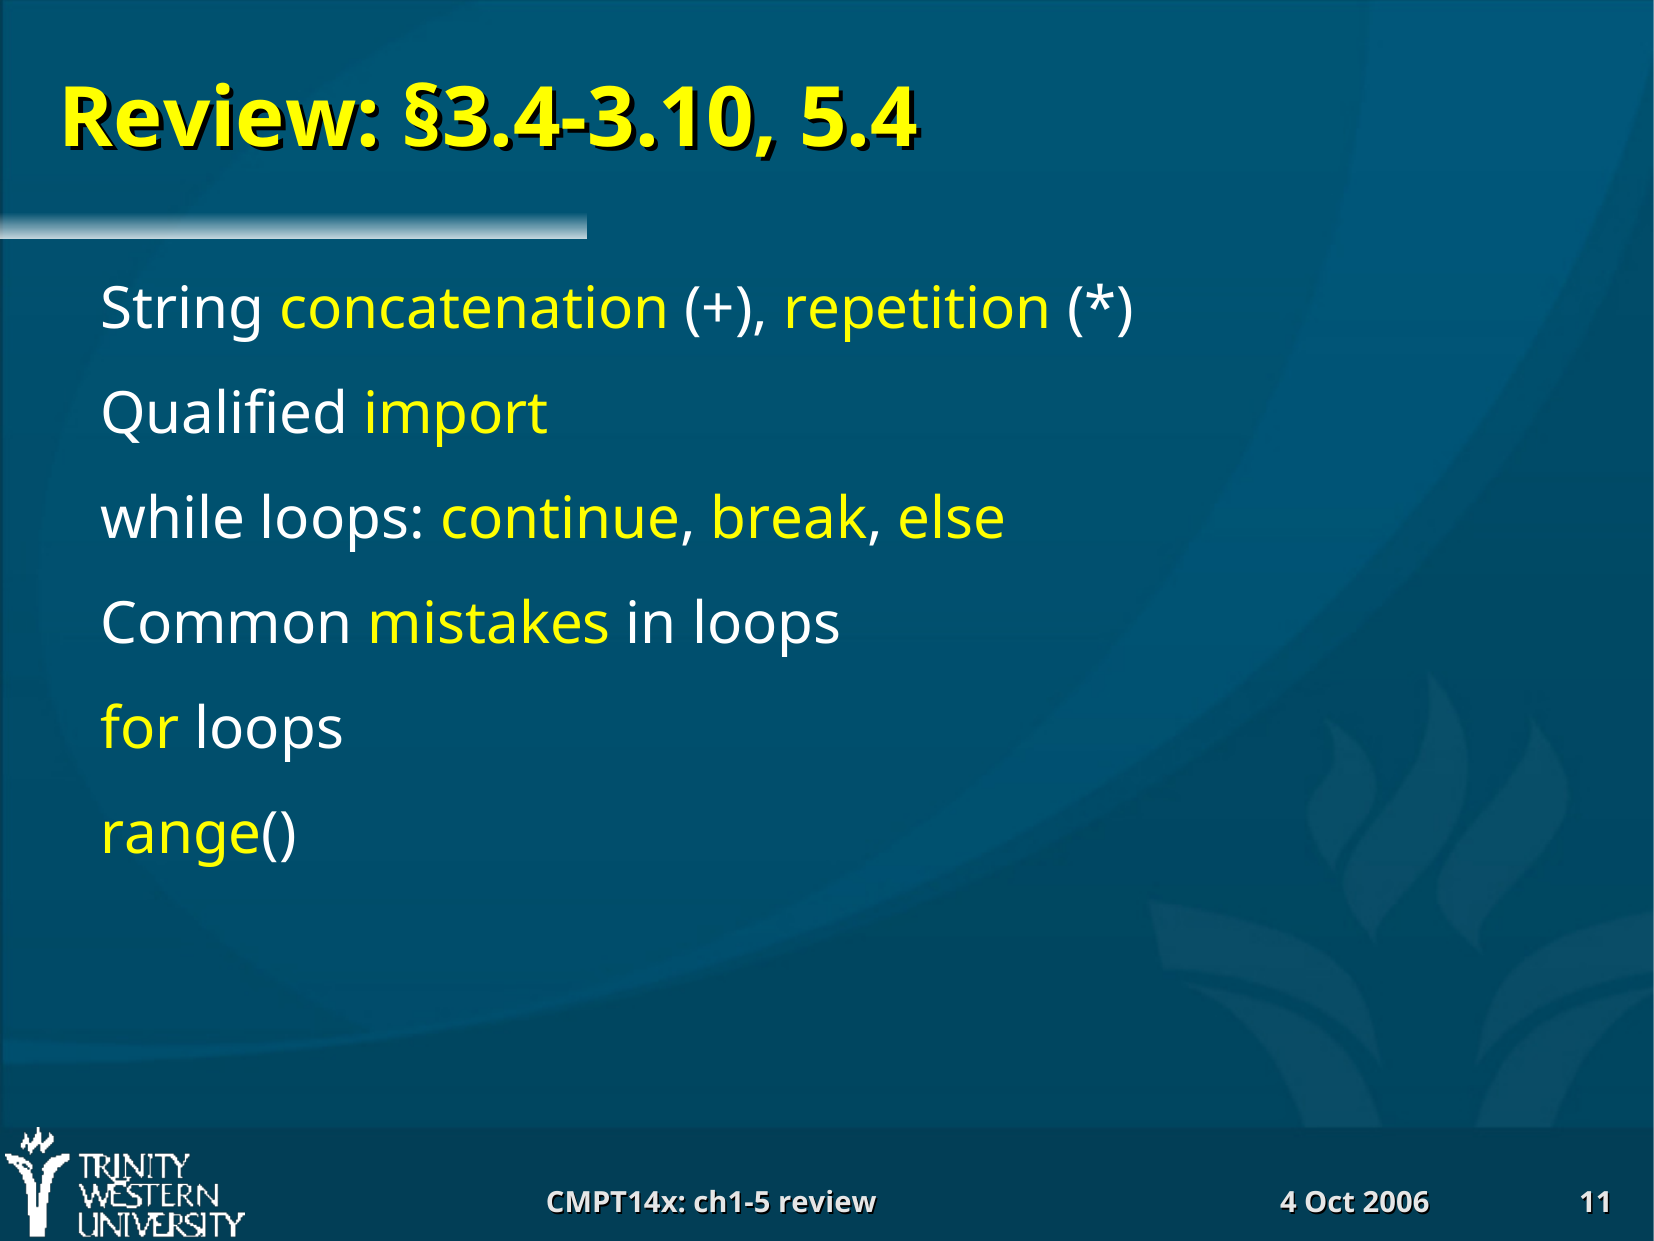

# Review: §3.4-3.10, 5.4
String concatenation (+), repetition (*)
Qualified import
while loops: continue, break, else
Common mistakes in loops
for loops
range()
CMPT14x: ch1-5 review
4 Oct 2006
11